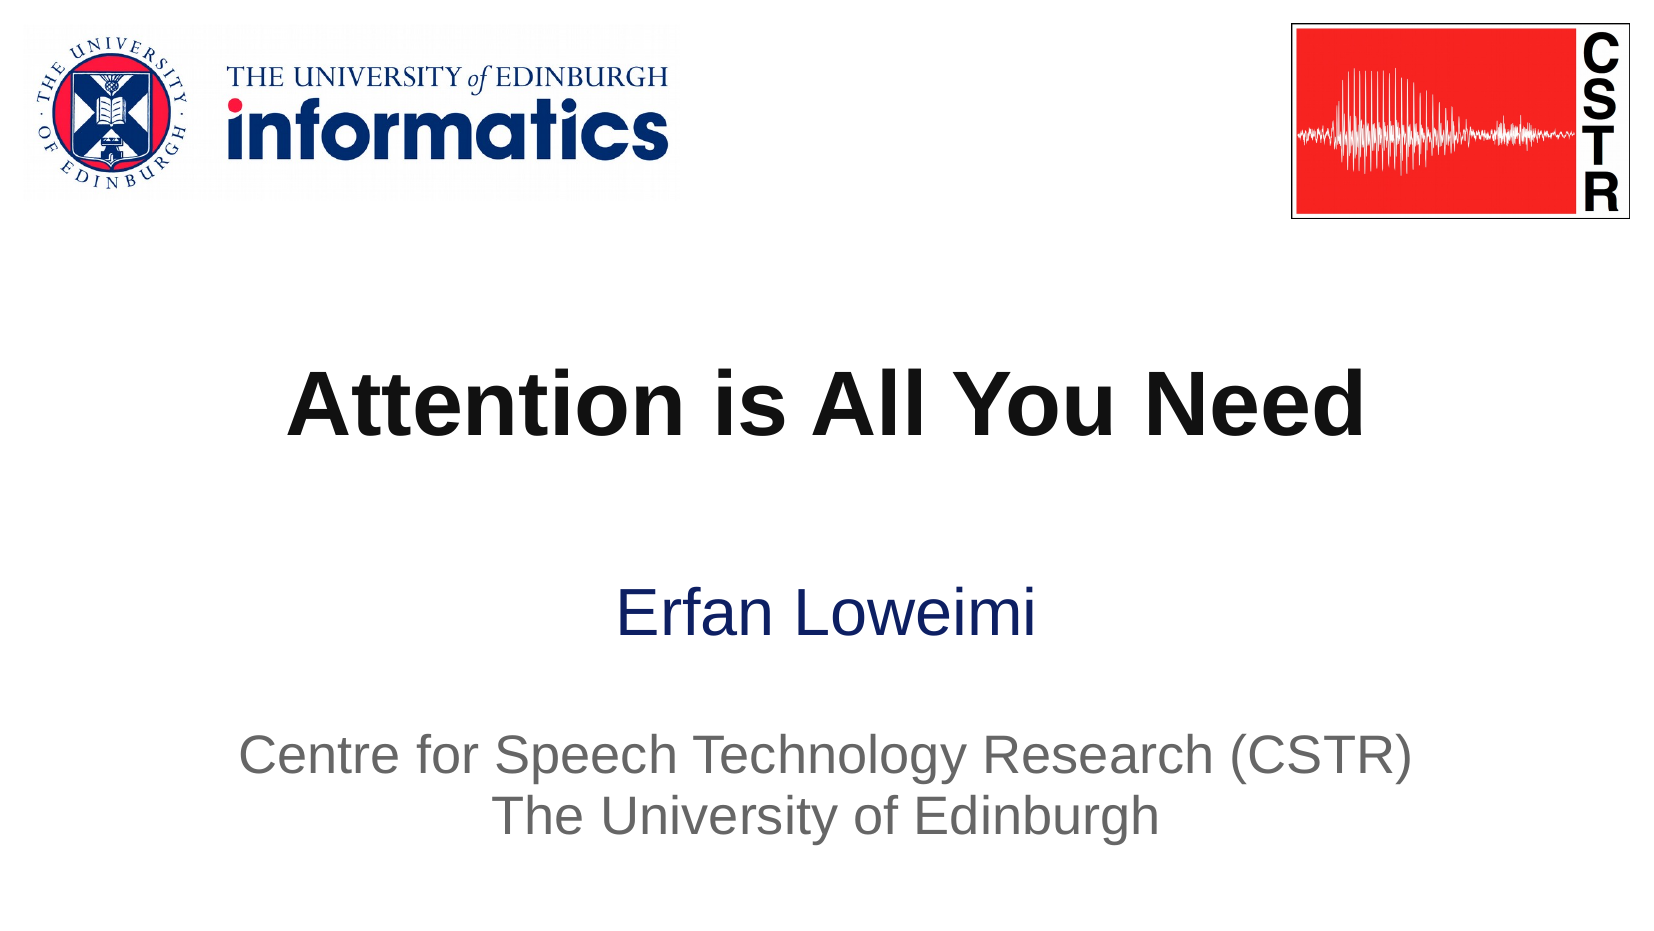

Attention is All You Need
# Erfan Loweimi Centre for Speech Technology Research (CSTR) The University of Edinburgh